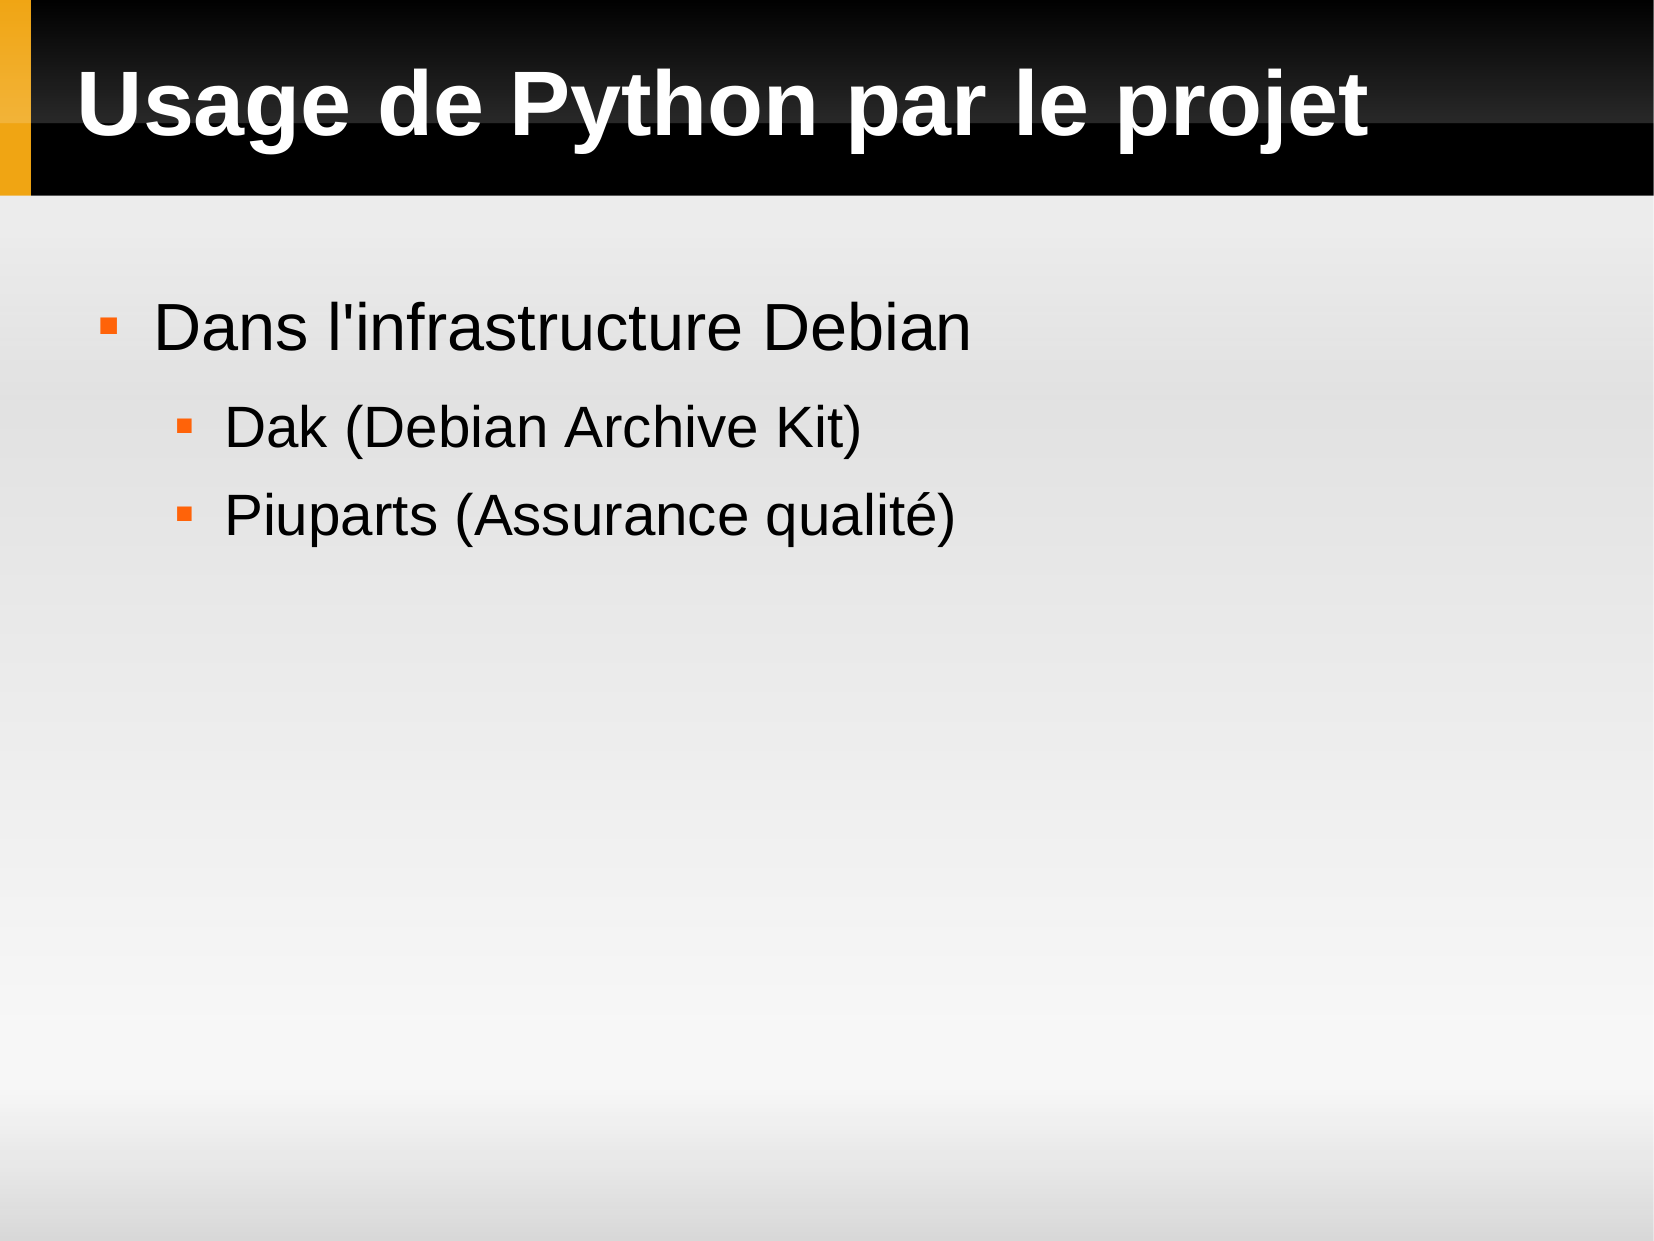

# Usage de Python par le projet
Dans l'infrastructure Debian
Dak (Debian Archive Kit)
Piuparts (Assurance qualité)